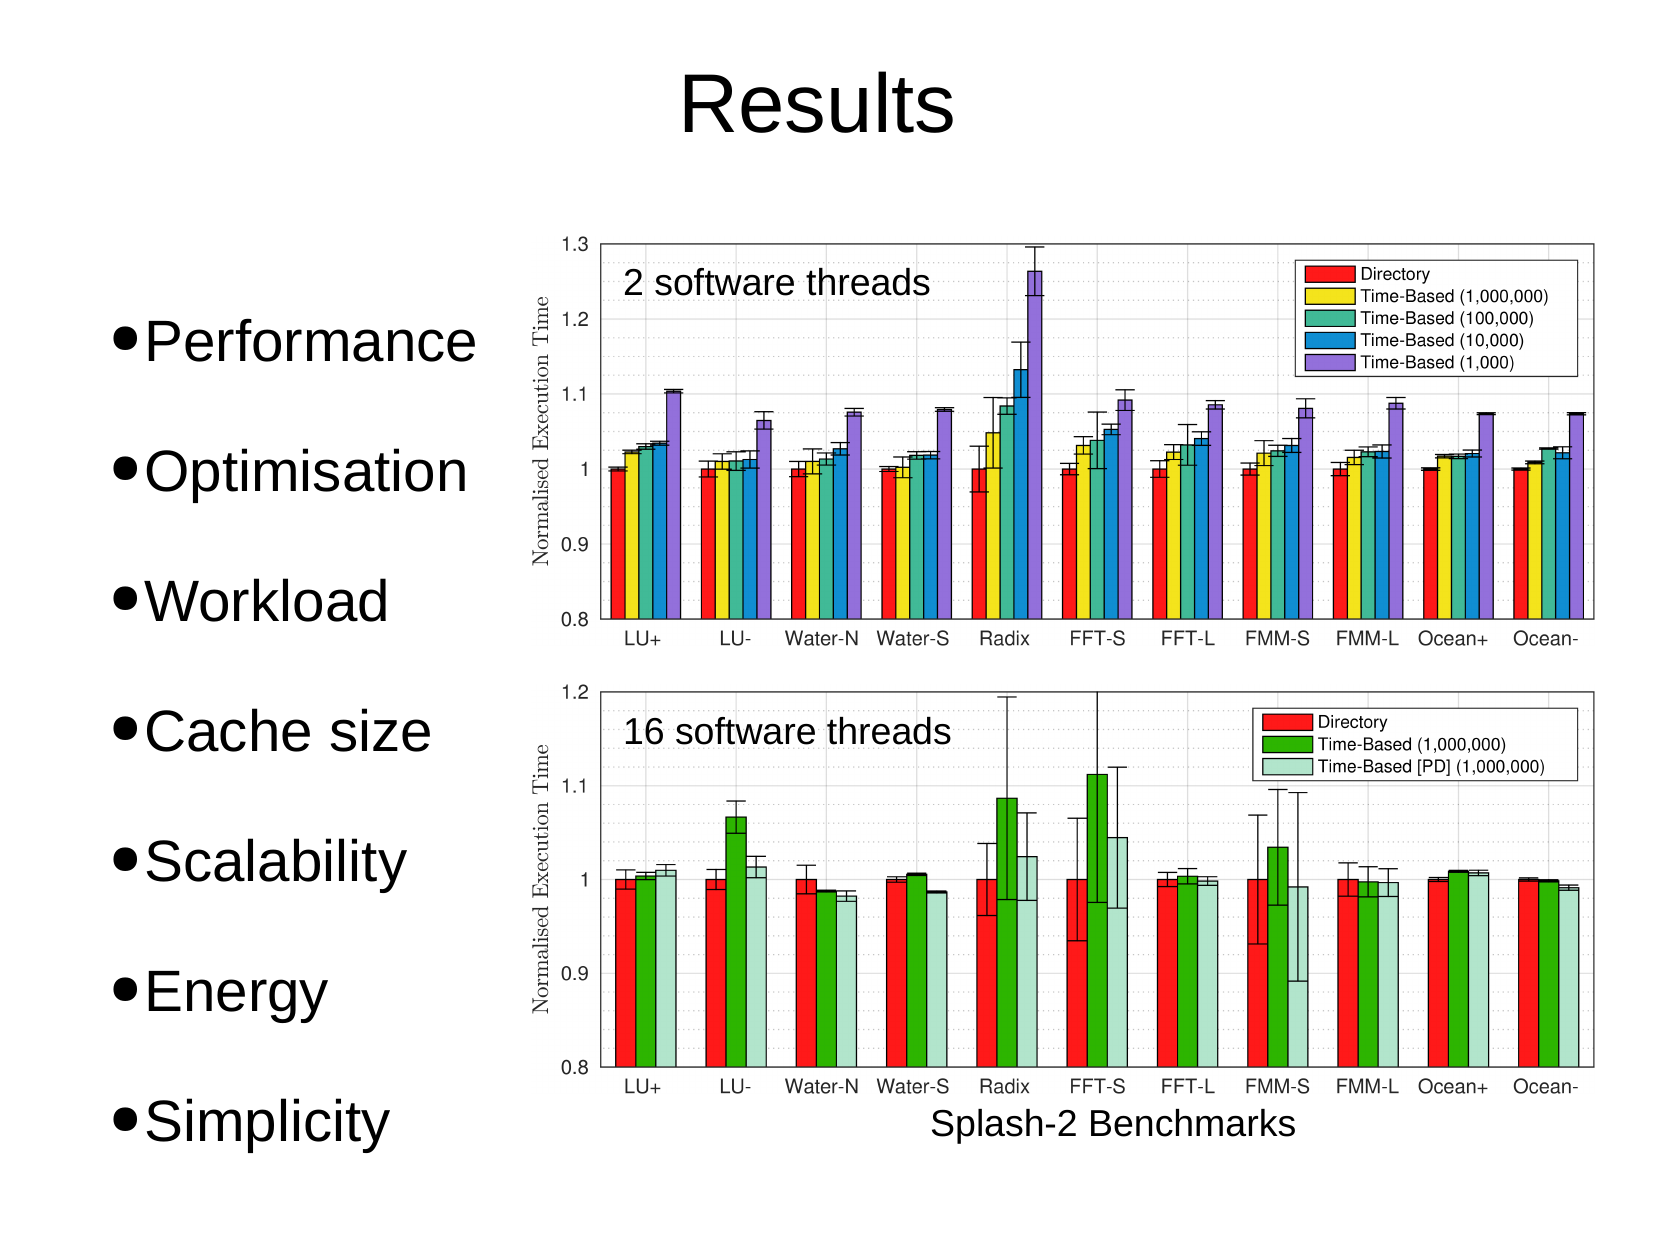

# Results
Performance
Optimisation
Workload
Cache size
Scalability
Energy
Simplicity
2 software threads
16 software threads
Splash-2 Benchmarks